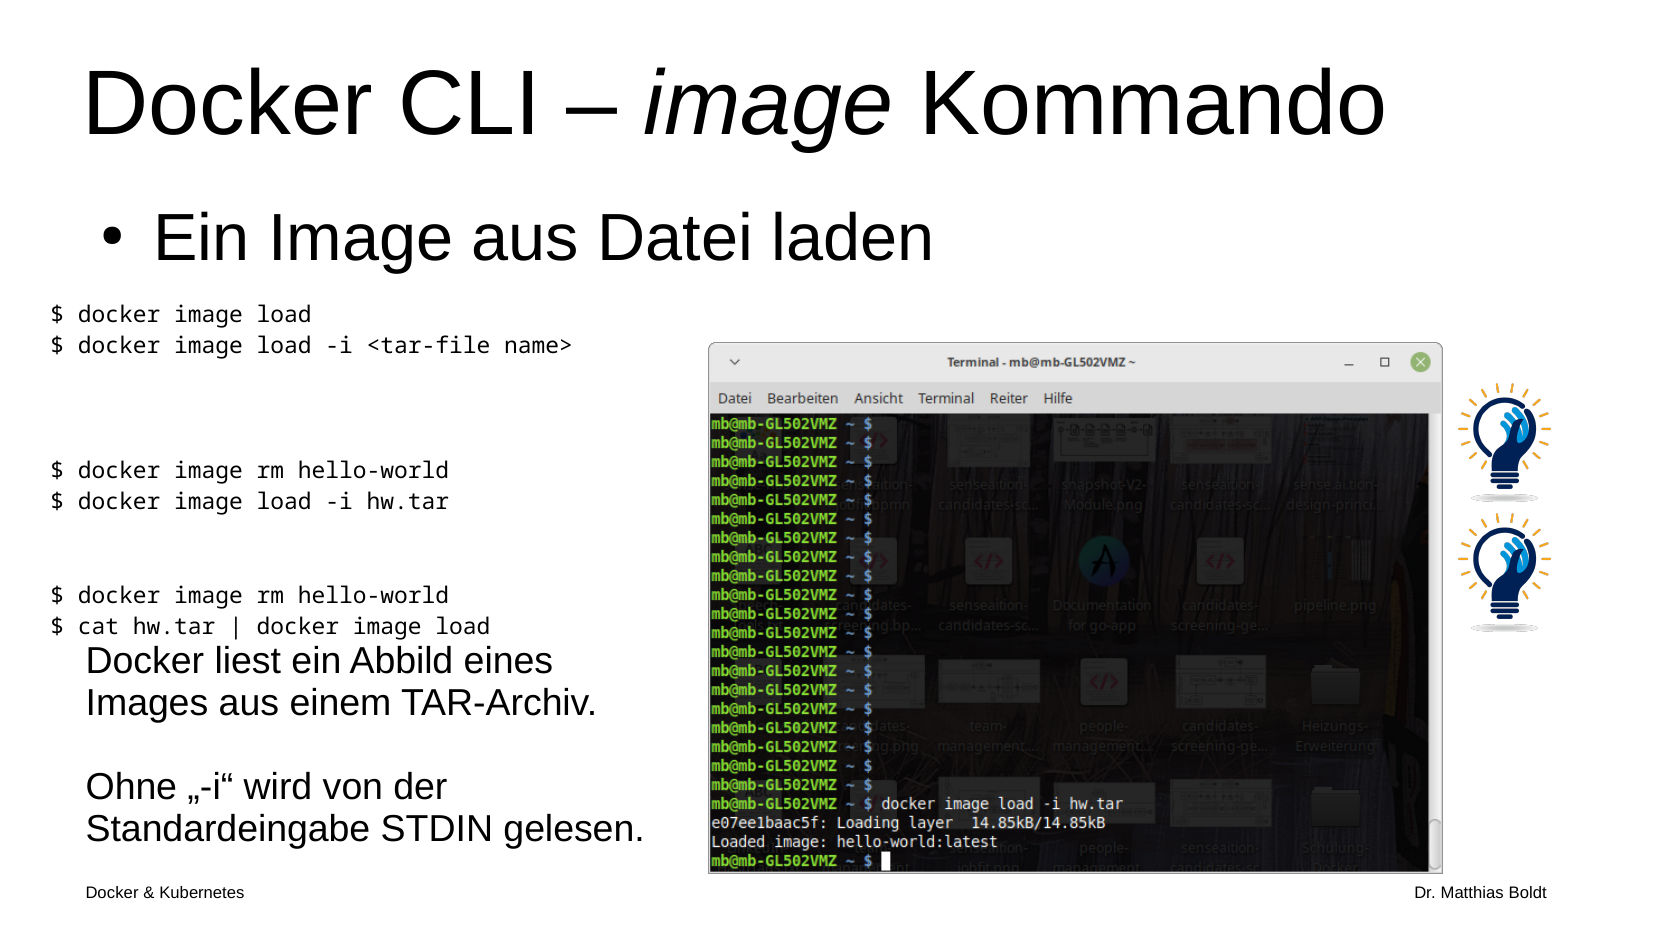

# Docker CLI – image Kommando
Ein Image aus Datei laden
$ docker image load
$ docker image load -i <tar-file name>
$ docker image rm hello-world
$ docker image load -i hw.tar
$ docker image rm hello-world
$ cat hw.tar | docker image load
Docker liest ein Abbild eines Images aus einem TAR-Archiv.
Ohne „-i“ wird von der Standardeingabe STDIN gelesen.
Docker & Kubernetes																Dr. Matthias Boldt